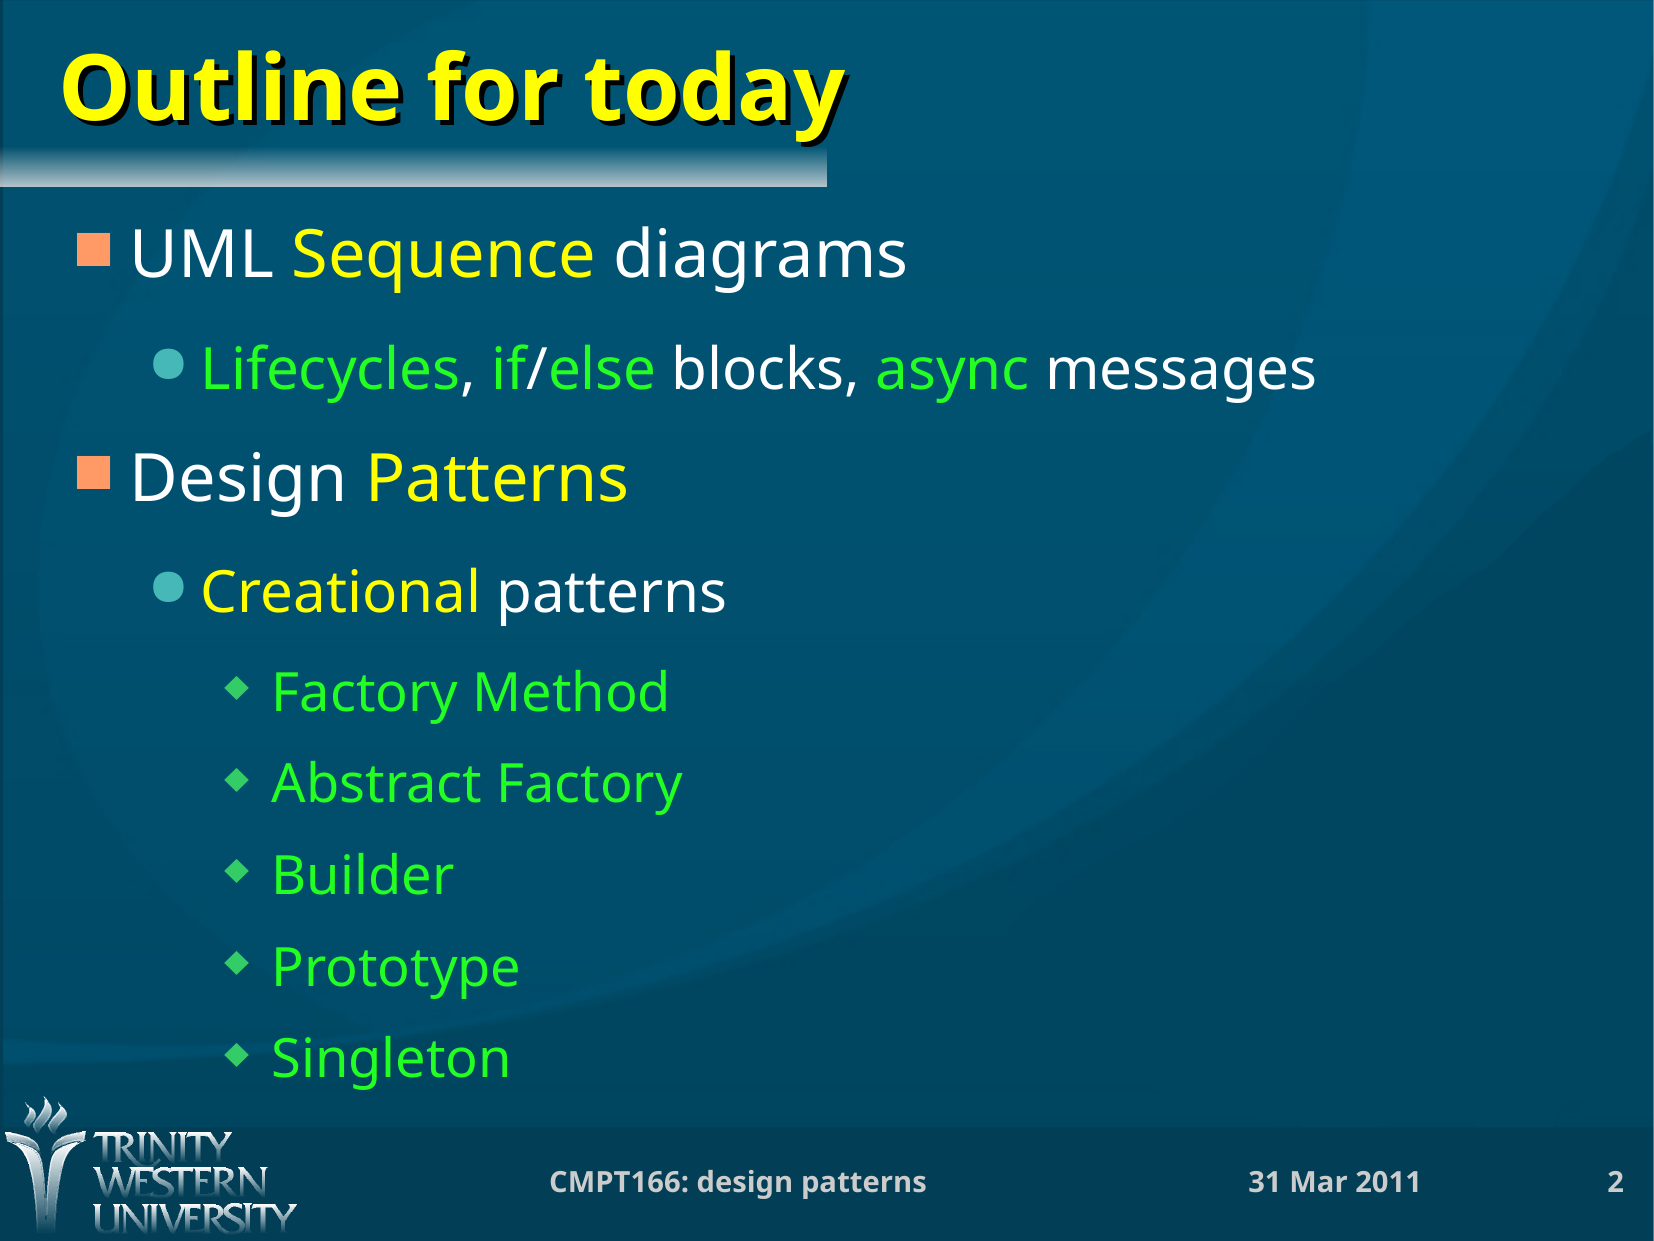

# Outline for today
UML Sequence diagrams
Lifecycles, if/else blocks, async messages
Design Patterns
Creational patterns
Factory Method
Abstract Factory
Builder
Prototype
Singleton
CMPT166: design patterns
31 Mar 2011
2